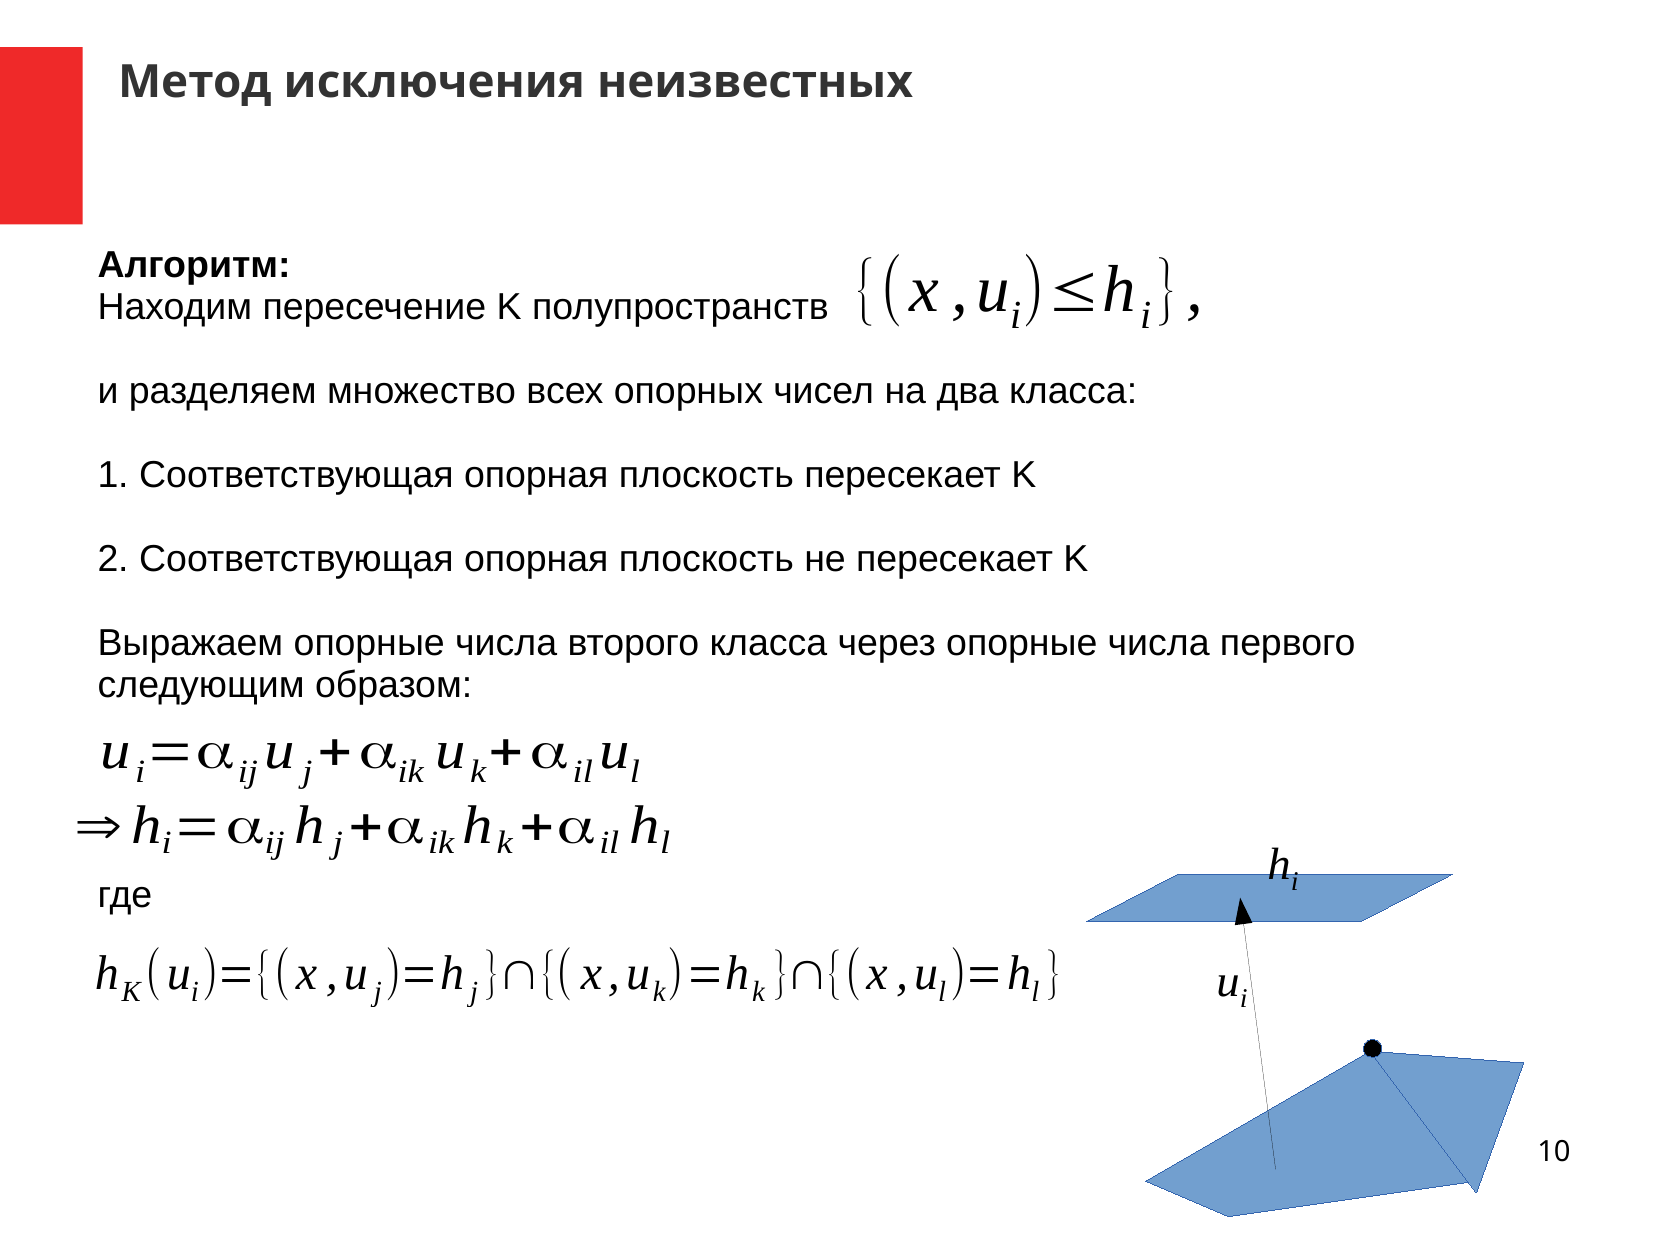

# Метод исключения неизвестных
Алгоритм:
Находим пересечение K полупространств
и разделяем множество всех опорных чисел на два класса:
1. Соответствующая опорная плоскость пересекает K
2. Соответствующая опорная плоскость не пересекает K
Выражаем опорные числа второго класса через опорные числа первого следующим образом:
где
10